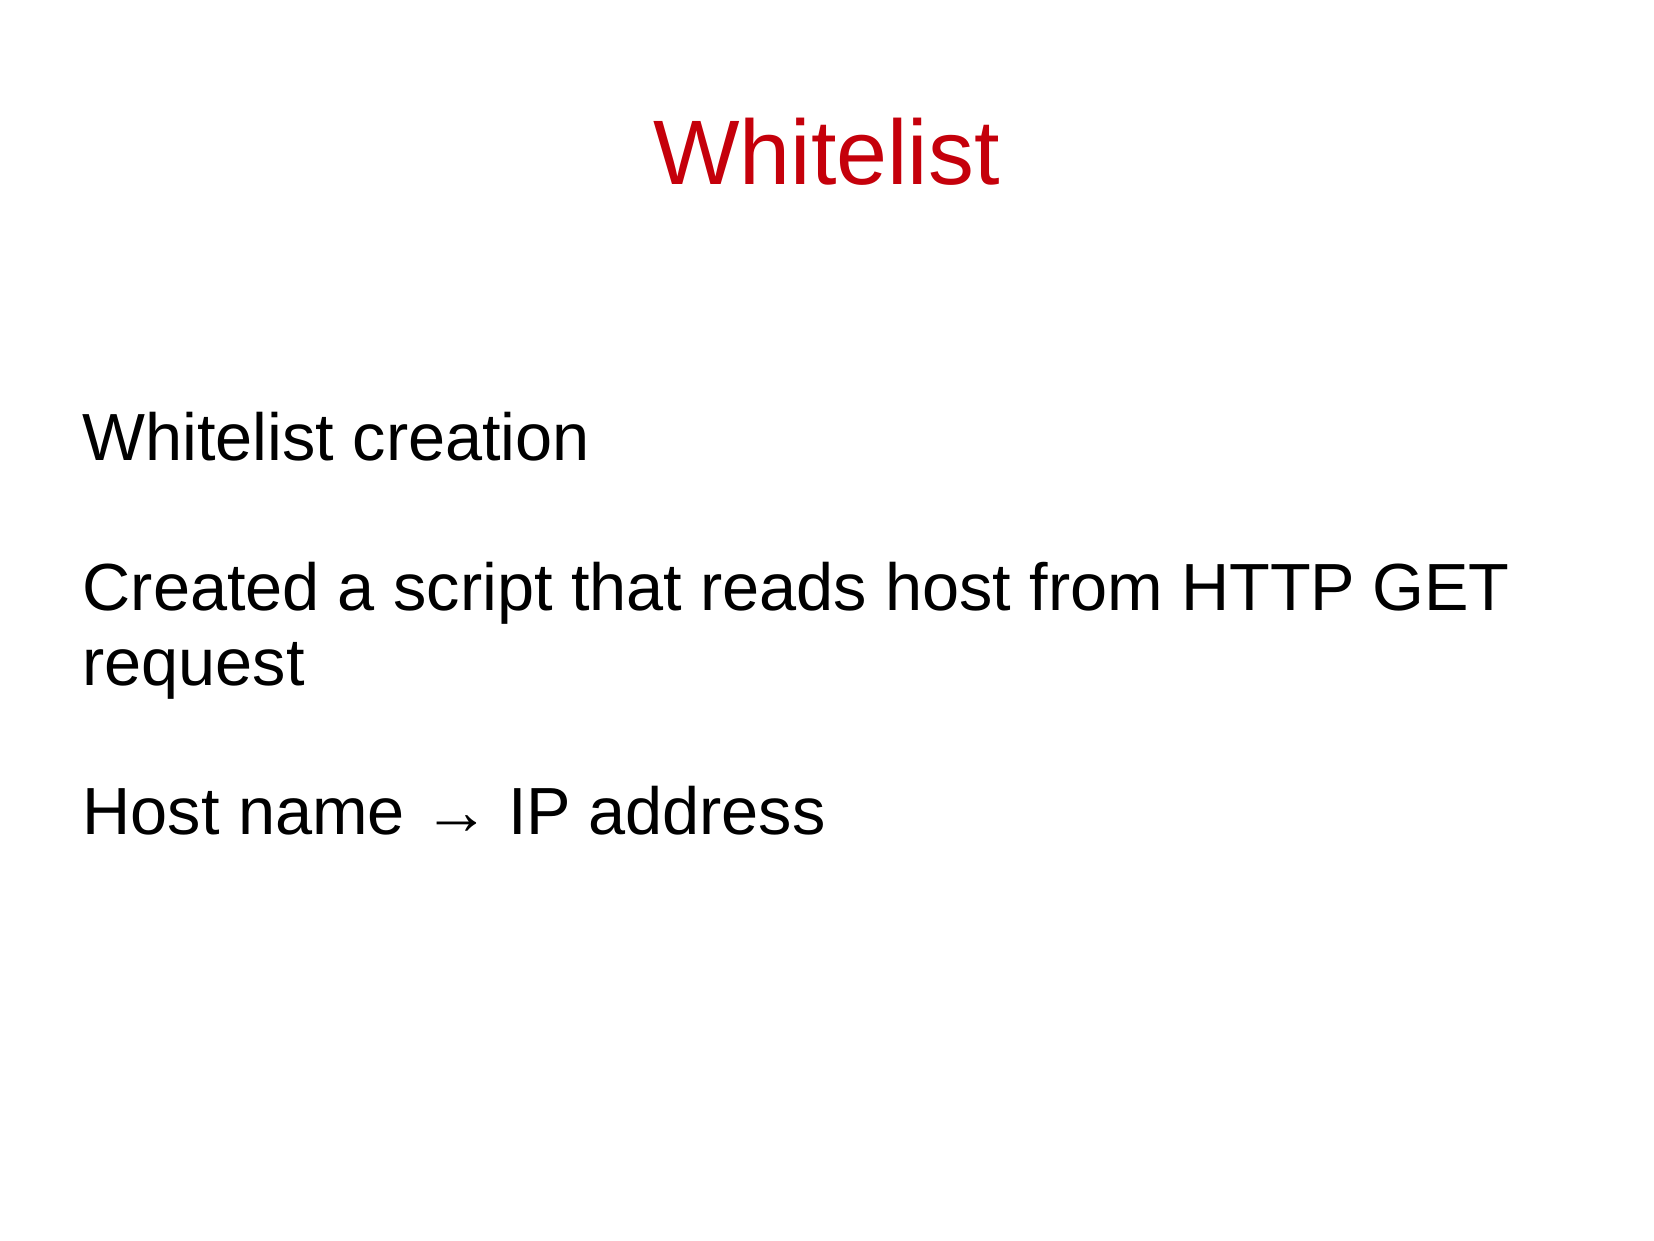

# Whitelist
Whitelist creation
Created a script that reads host from HTTP GET request
Host name → IP address